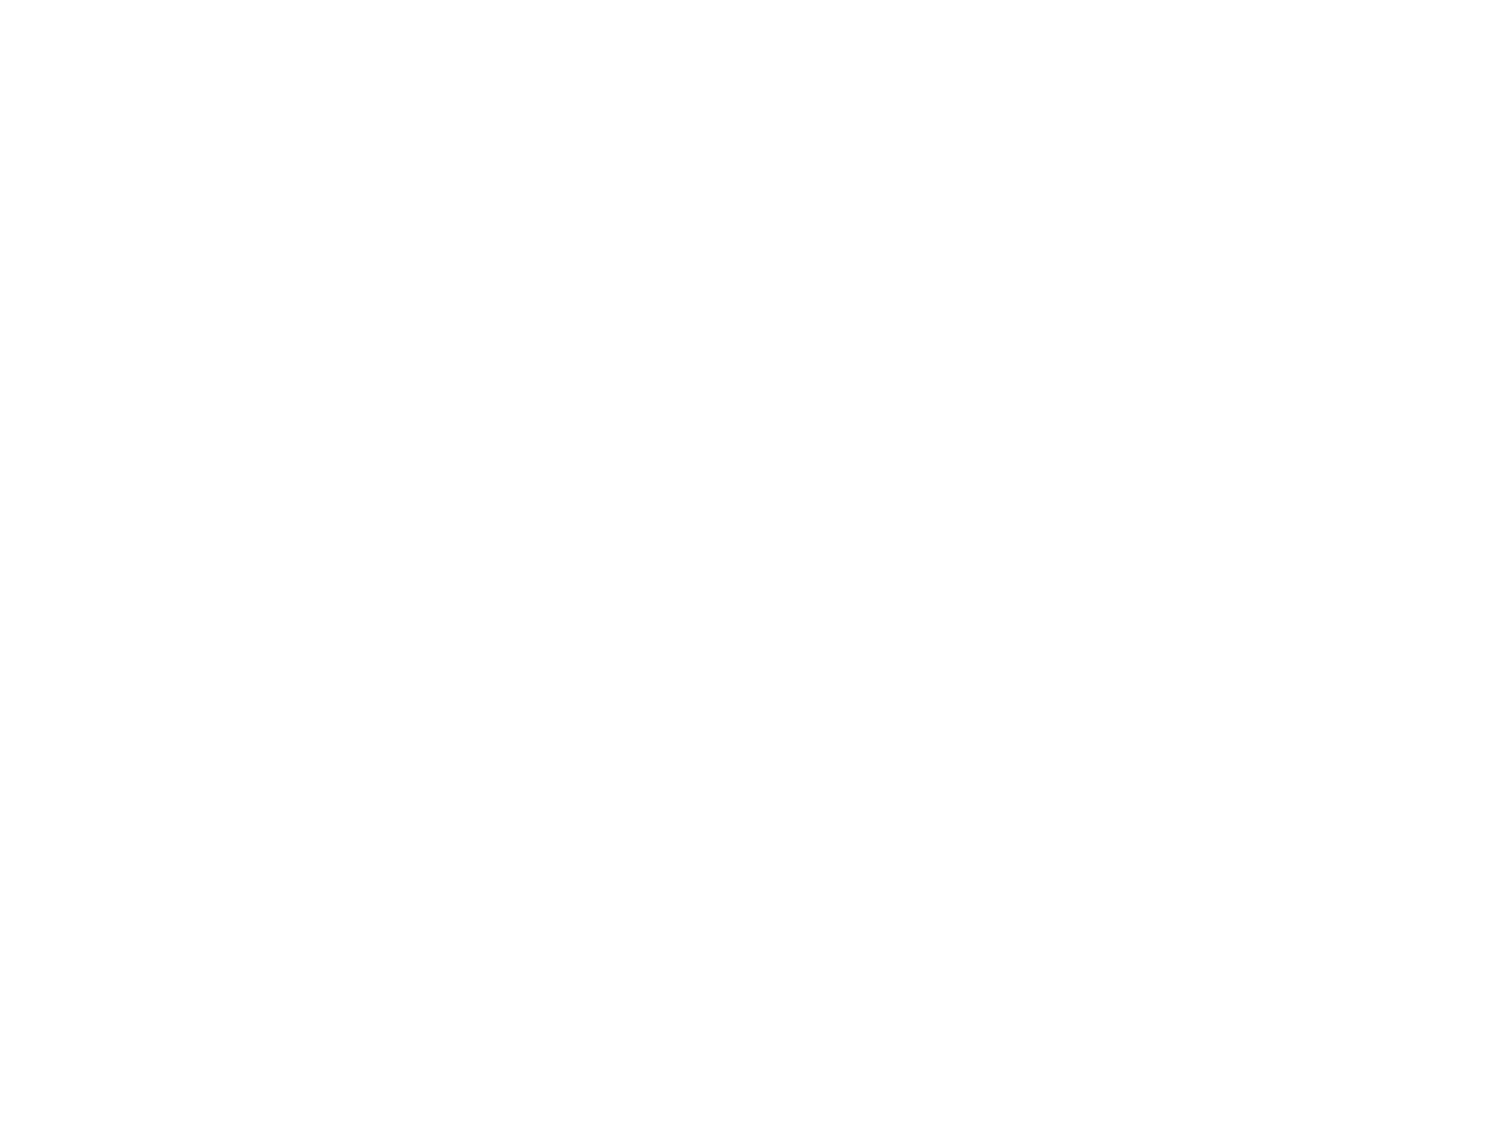

# After including a squared and a cube term